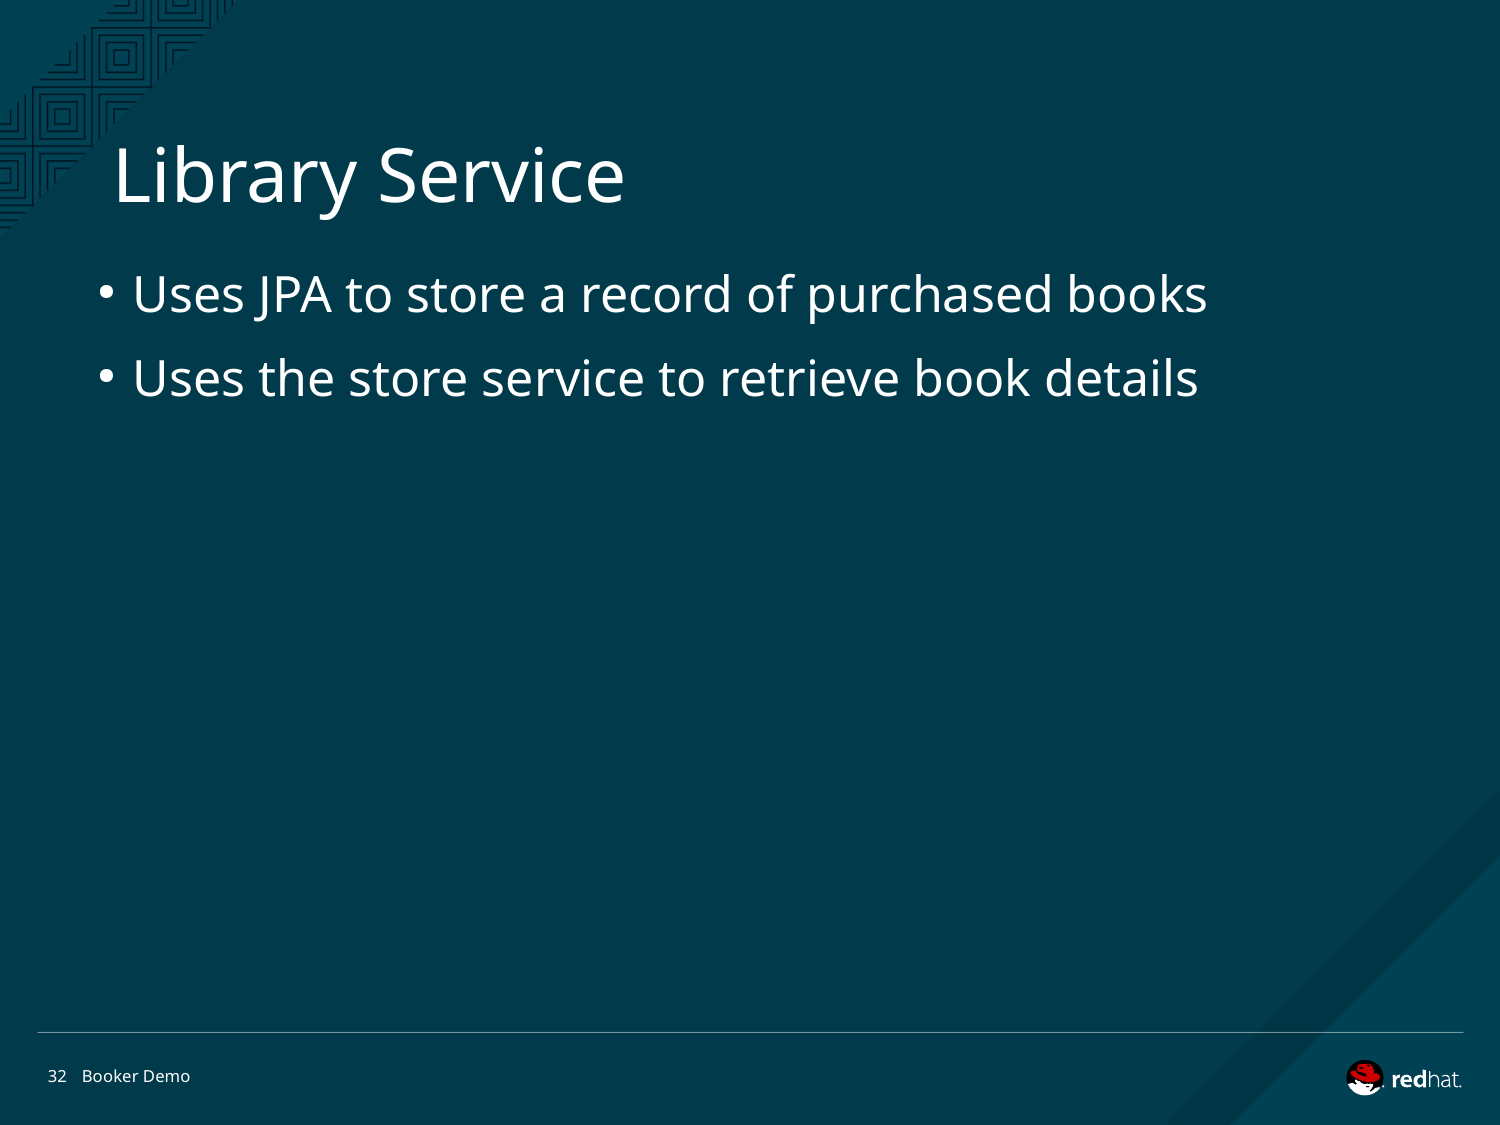

# Library Service
Uses JPA to store a record of purchased books
Uses the store service to retrieve book details
32
Booker Demo